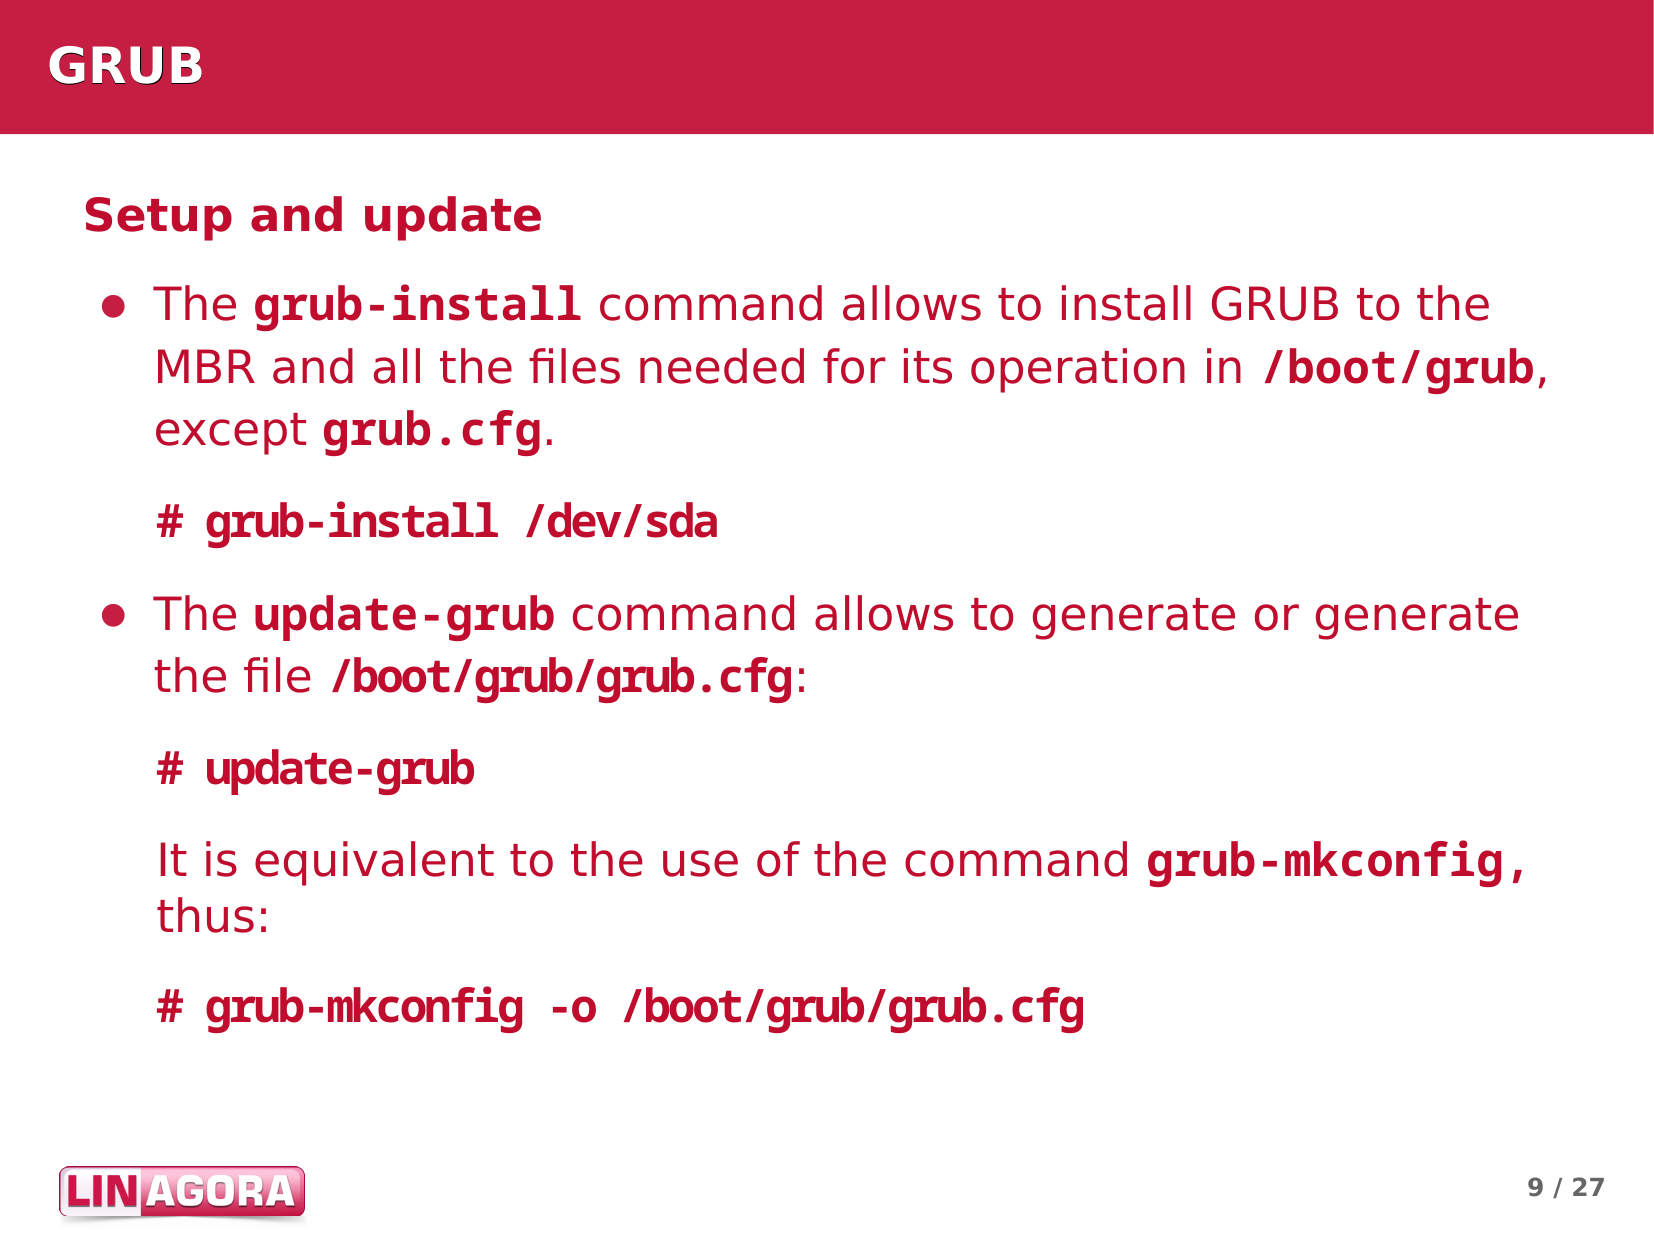

# GRUB
Setup and update
The grub-install command allows to install GRUB to the MBR and all the files needed for its operation in /boot/grub, except grub.cfg.
# grub-install /dev/sda
The update-grub command allows to generate or generate the file /boot/grub/grub.cfg:
# update-grub
It is equivalent to the use of the command grub-mkconfig, thus:
# grub-mkconfig -o /boot/grub/grub.cfg